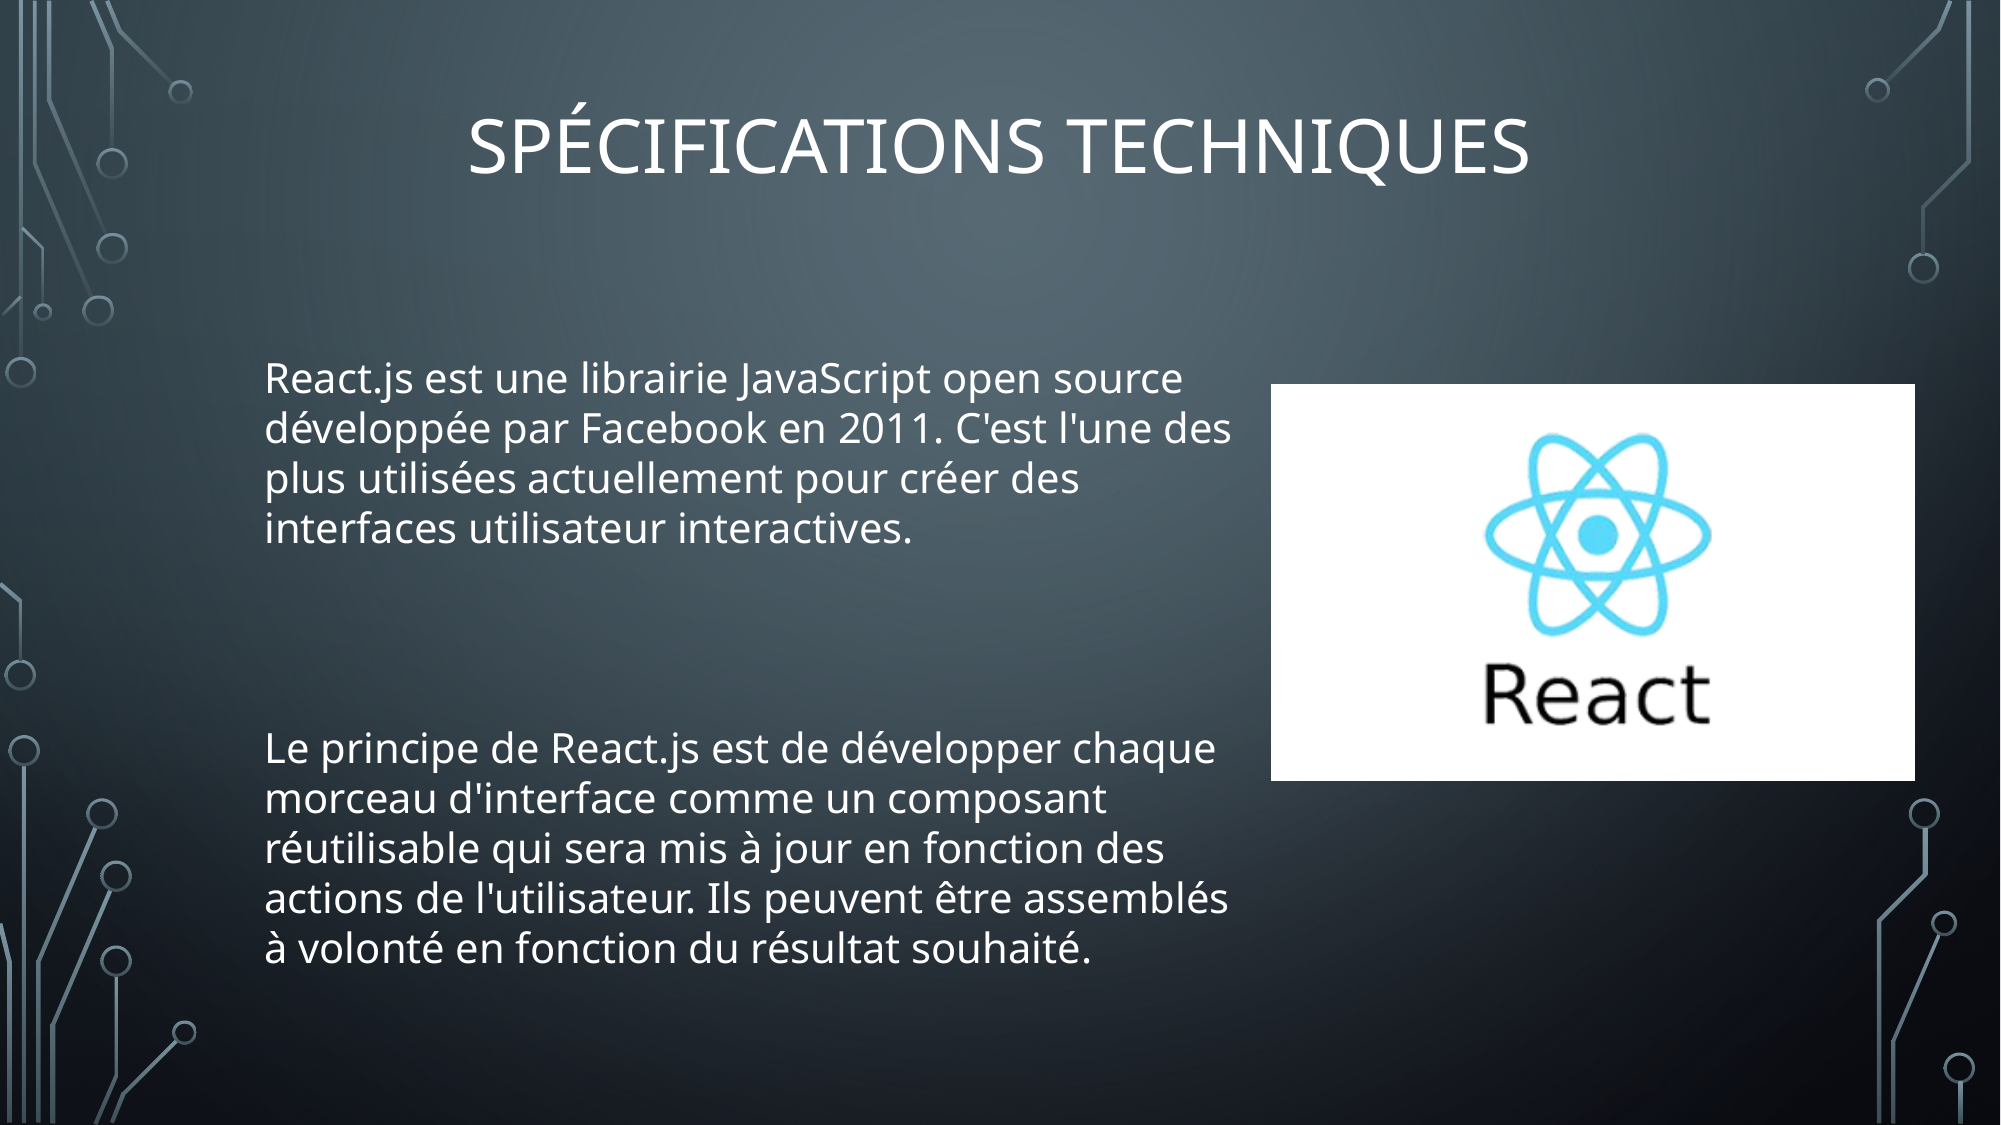

# Spécifications techniques
React.js est une librairie JavaScript open source développée par Facebook en 2011. C'est l'une des plus utilisées actuellement pour créer des interfaces utilisateur interactives.
Le principe de React.js est de développer chaque morceau d'interface comme un composant réutilisable qui sera mis à jour en fonction des actions de l'utilisateur. Ils peuvent être assemblés à volonté en fonction du résultat souhaité.